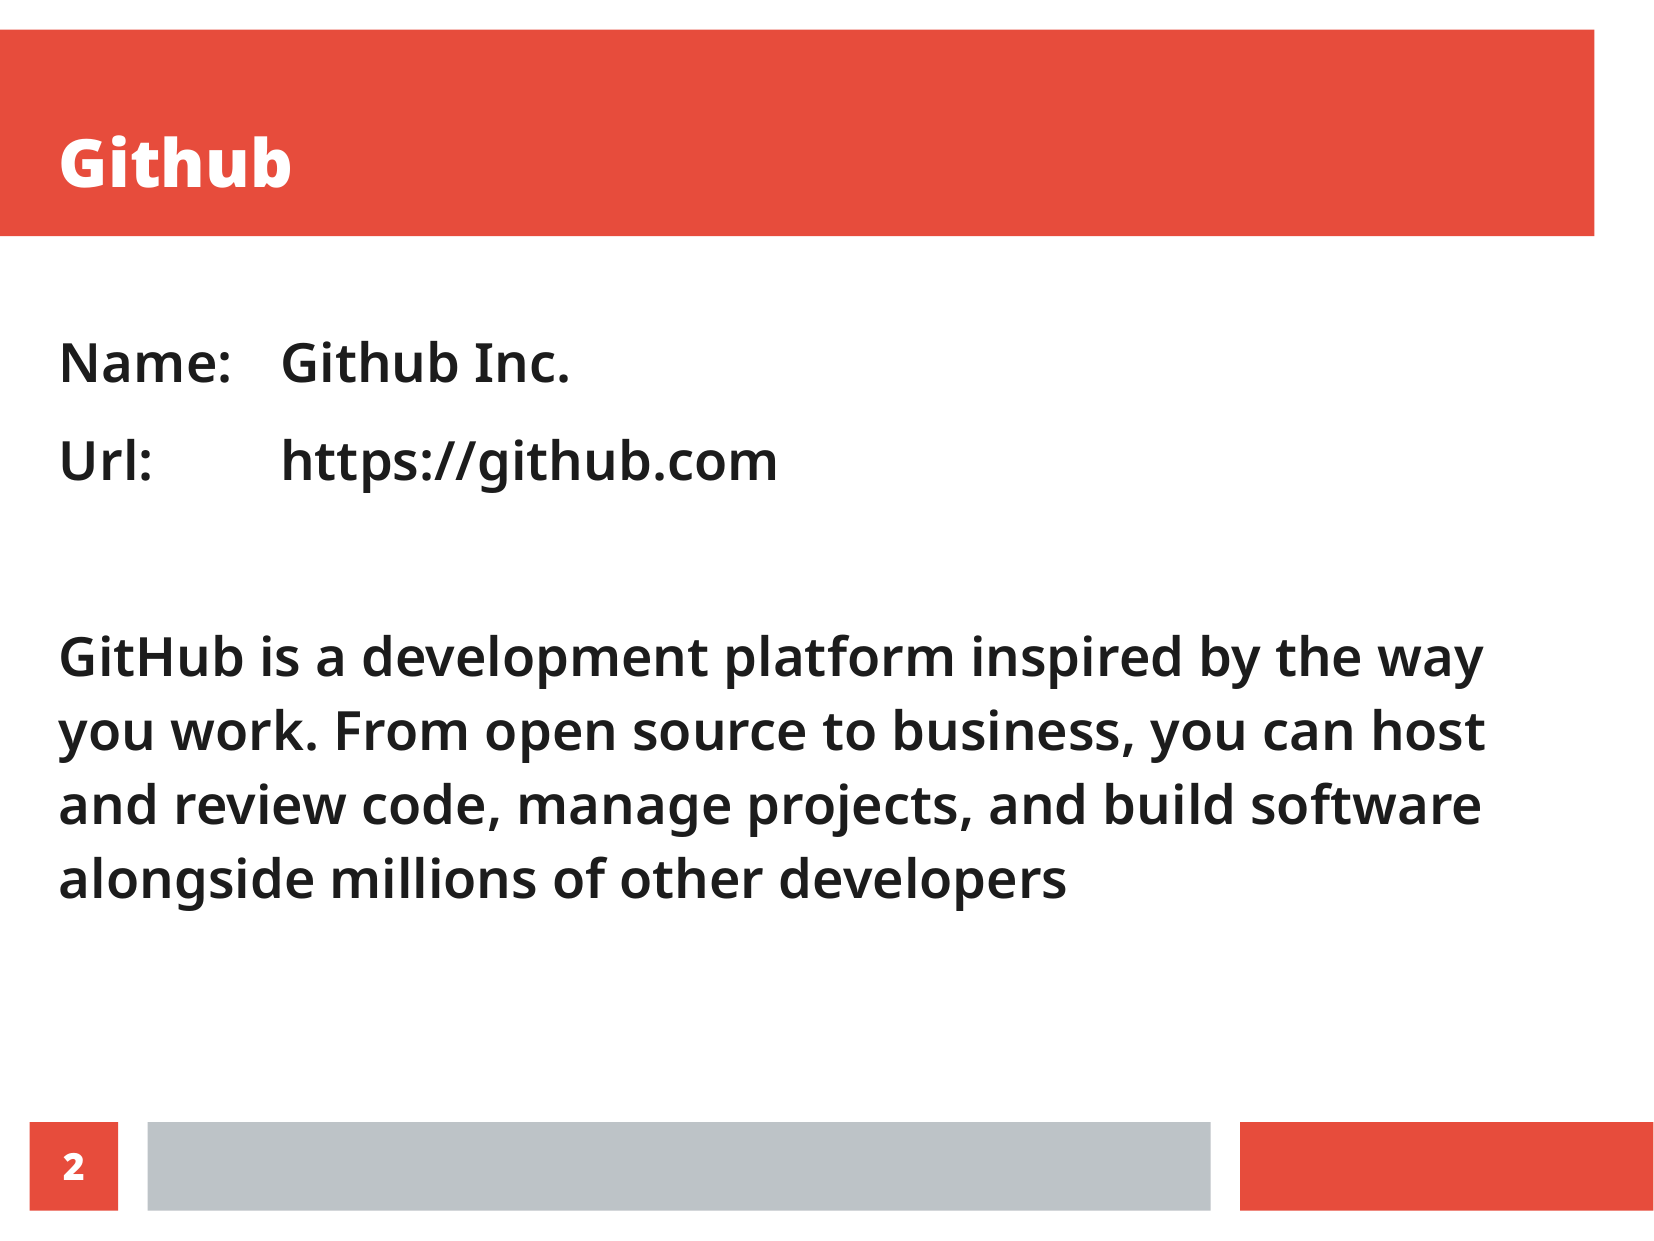

# Github
Name: 	Github Inc.
Url: 		https://github.com
GitHub is a development platform inspired by the way you work. From open source to business, you can host and review code, manage projects, and build software alongside millions of other developers
2